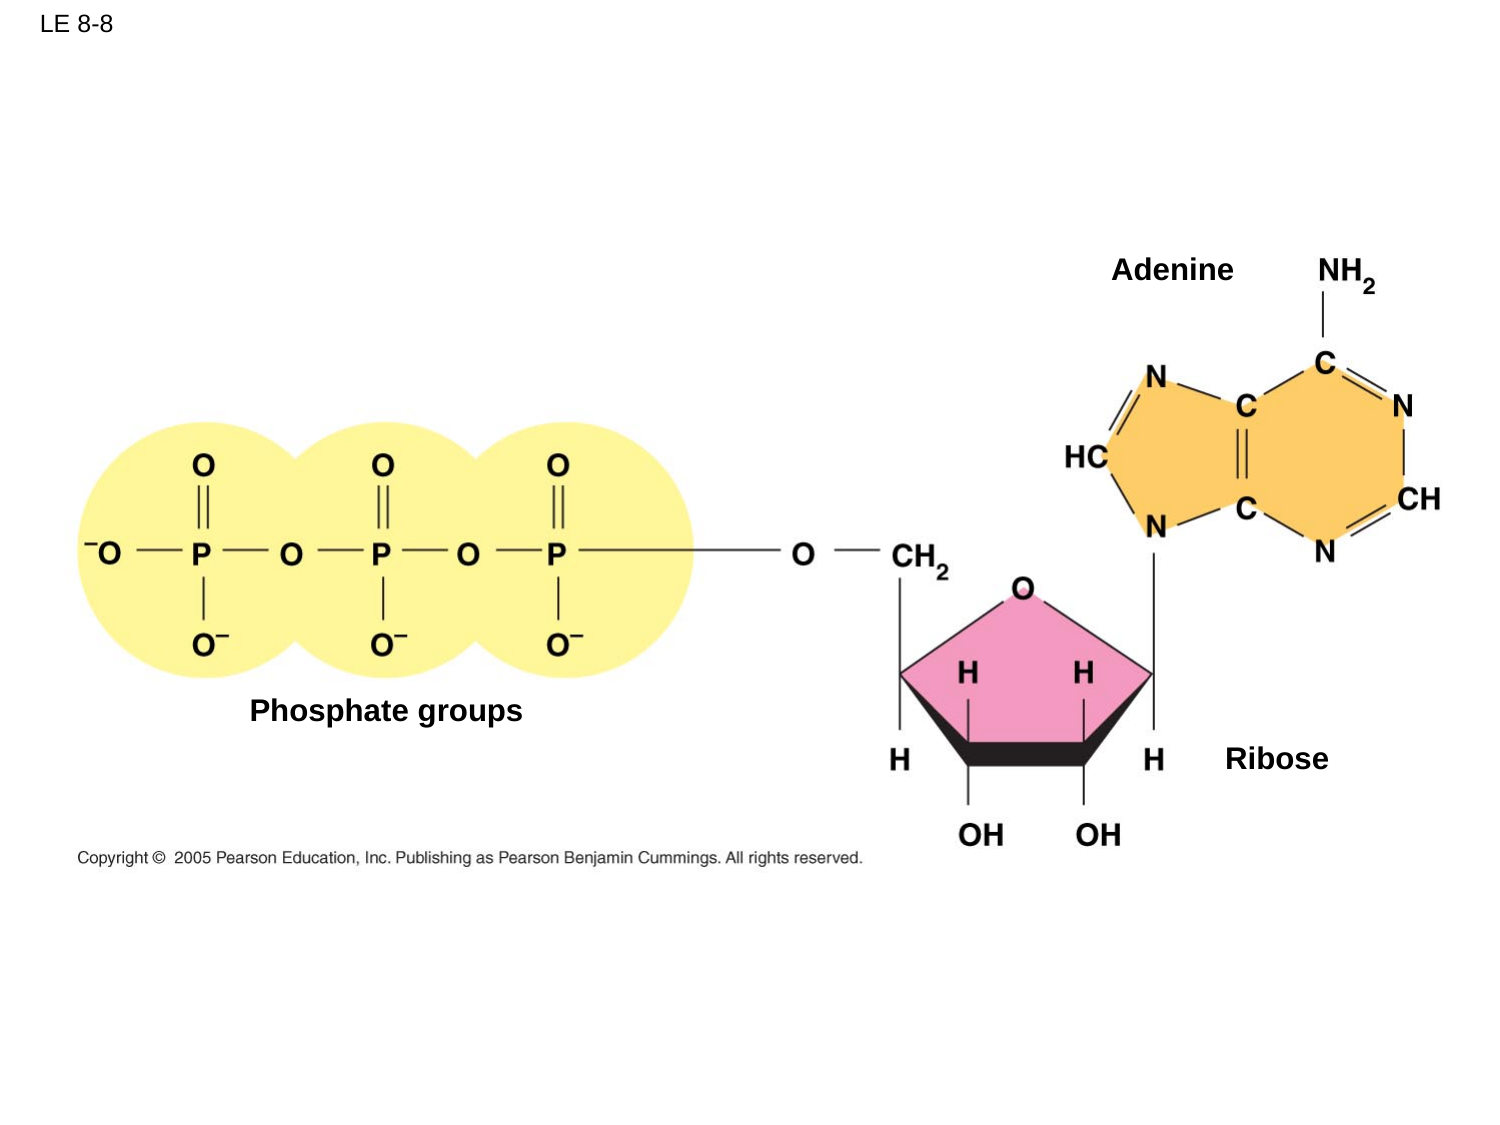

# LE 8-8
Adenine
Phosphate groups
Ribose